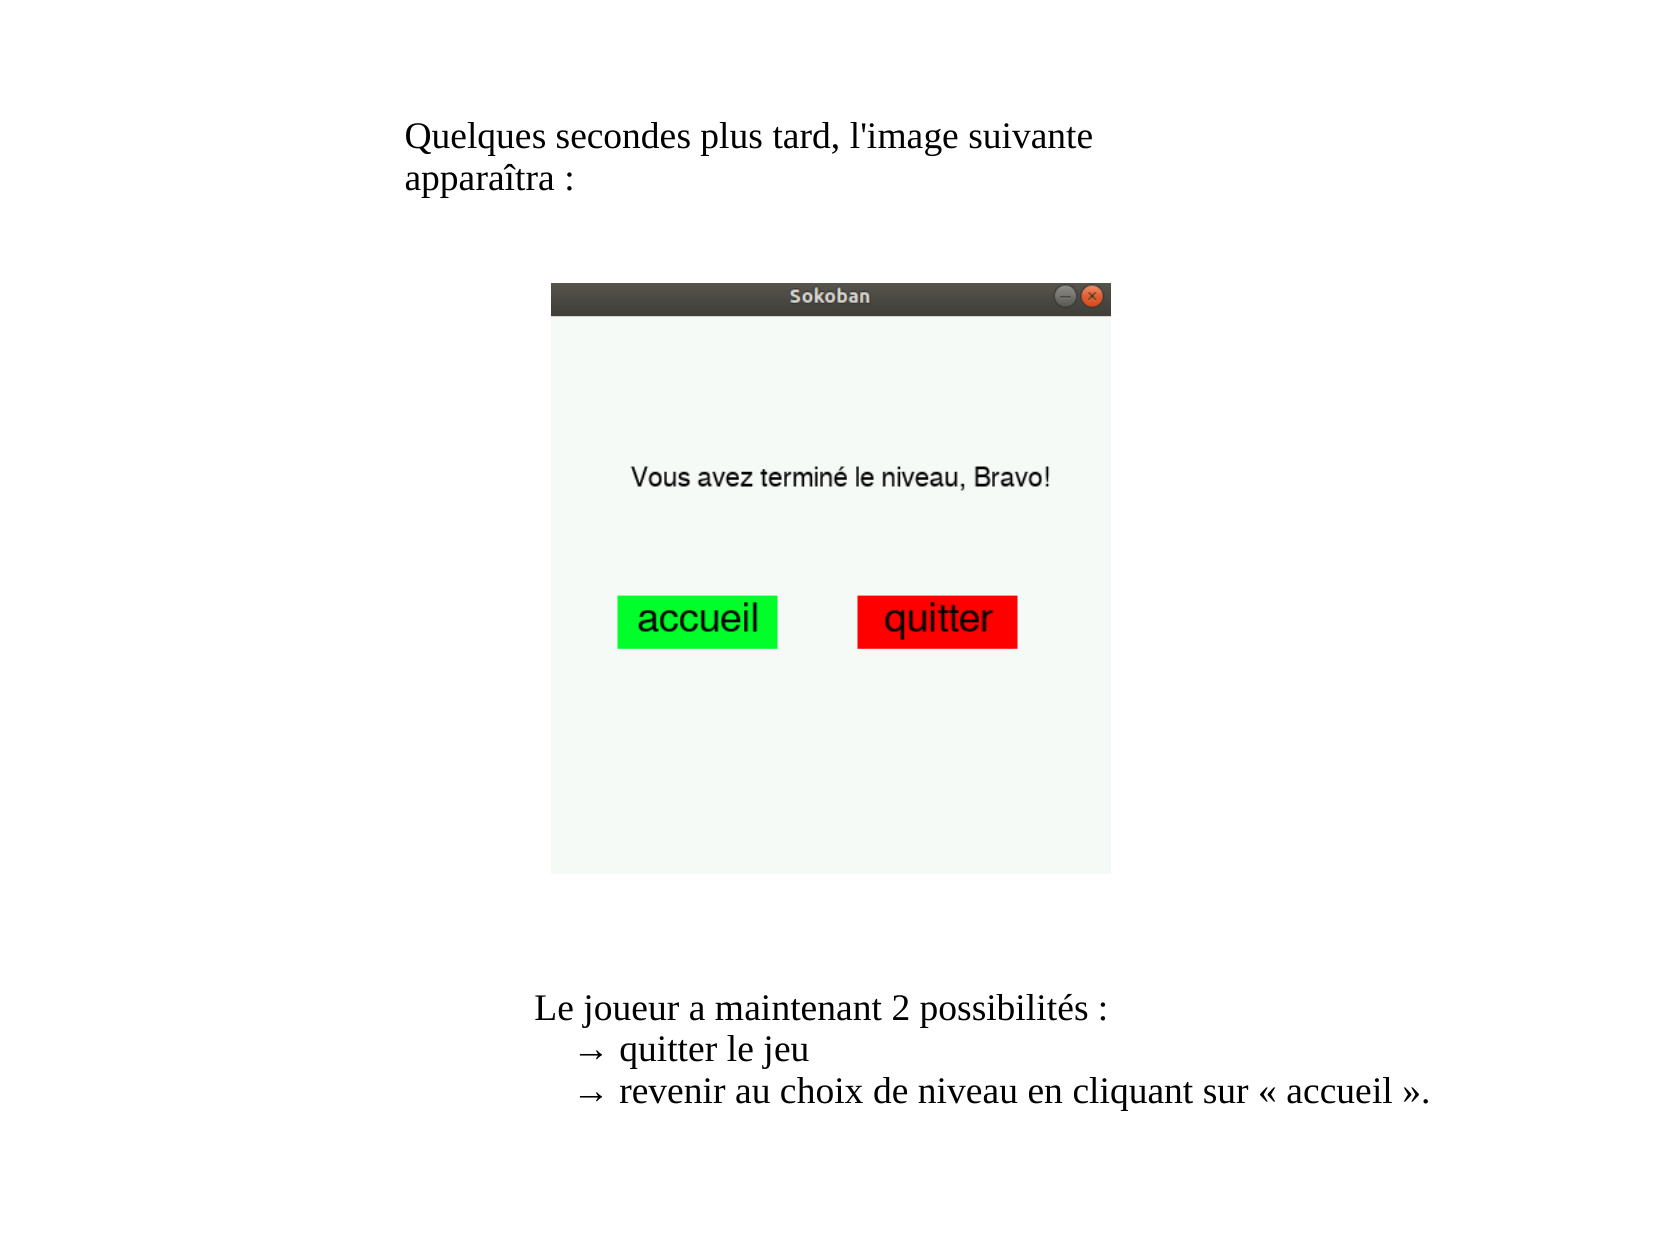

Quelques secondes plus tard, l'image suivante apparaîtra :
Le joueur a maintenant 2 possibilités :
 → quitter le jeu
 → revenir au choix de niveau en cliquant sur « accueil ».